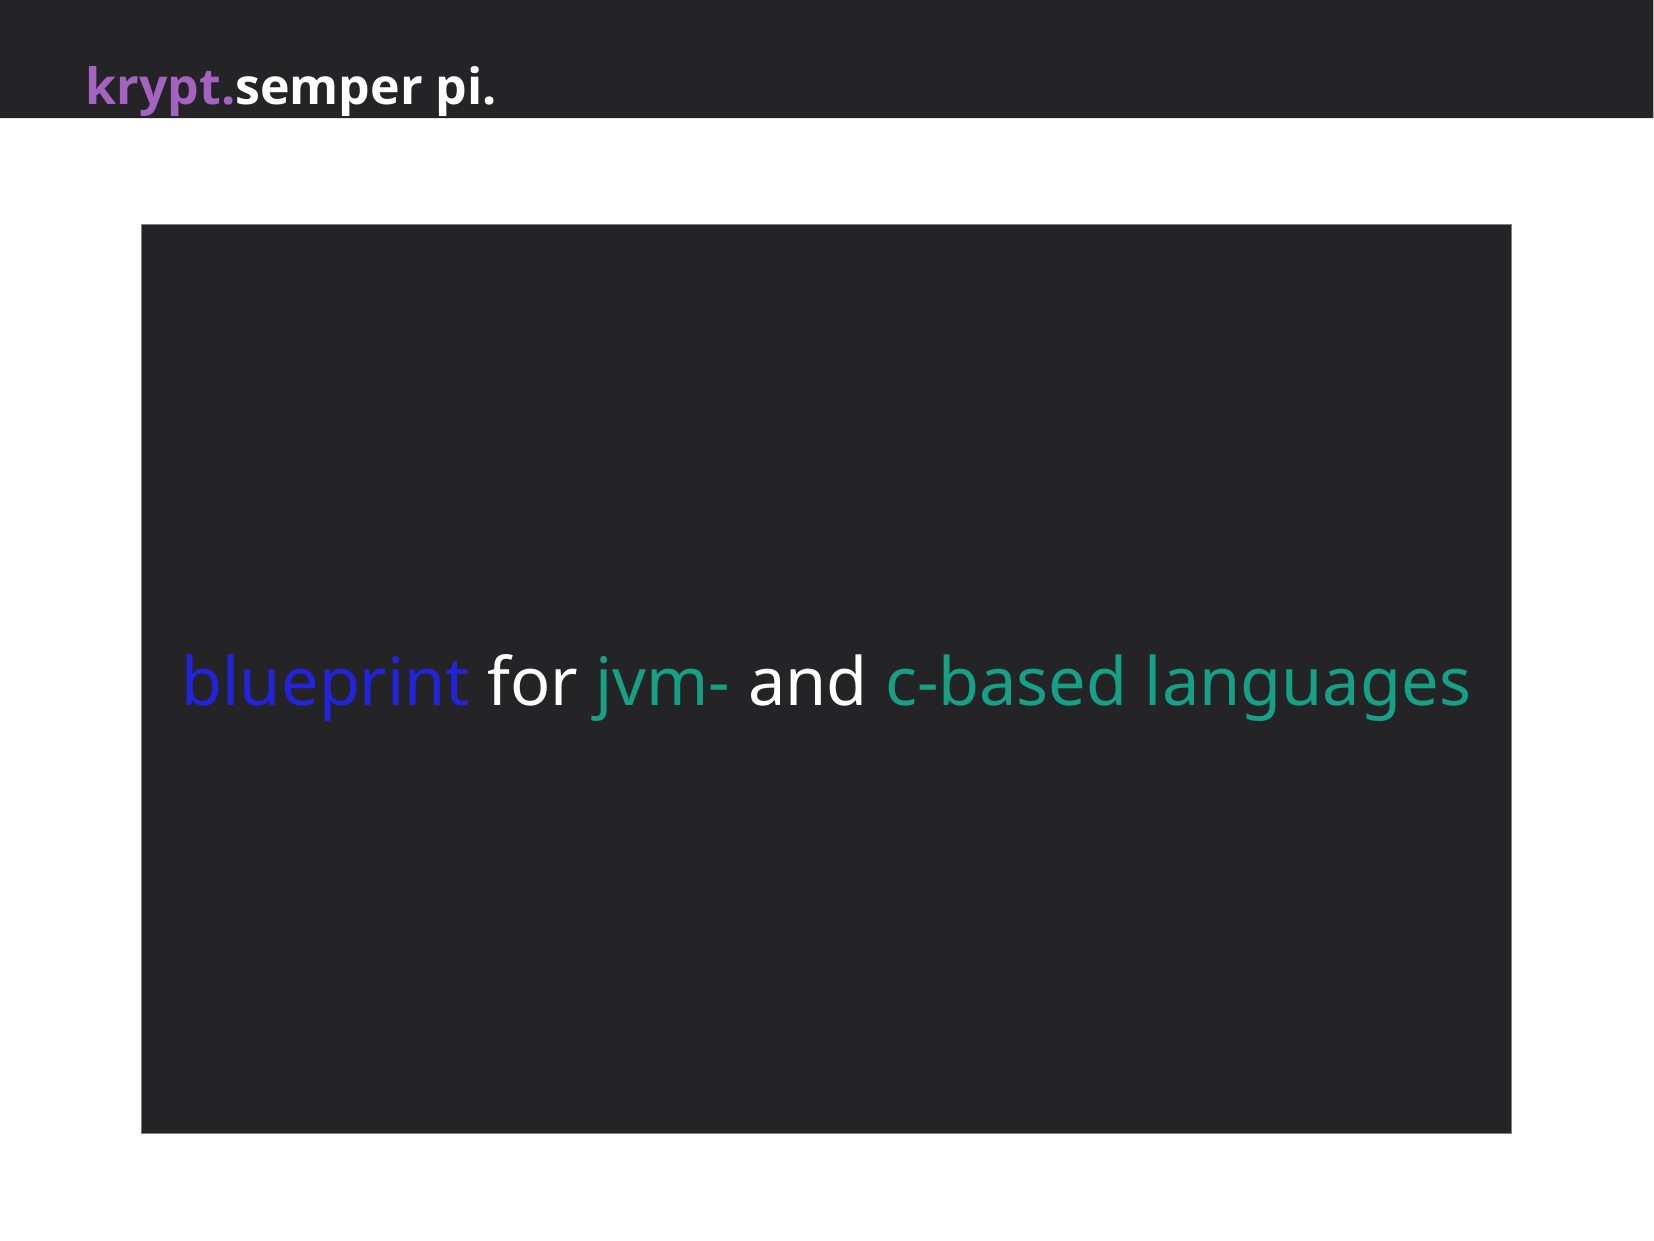

krypt.semper pi.
blueprint for jvm- and c-based languages
krypt first of all is a framework